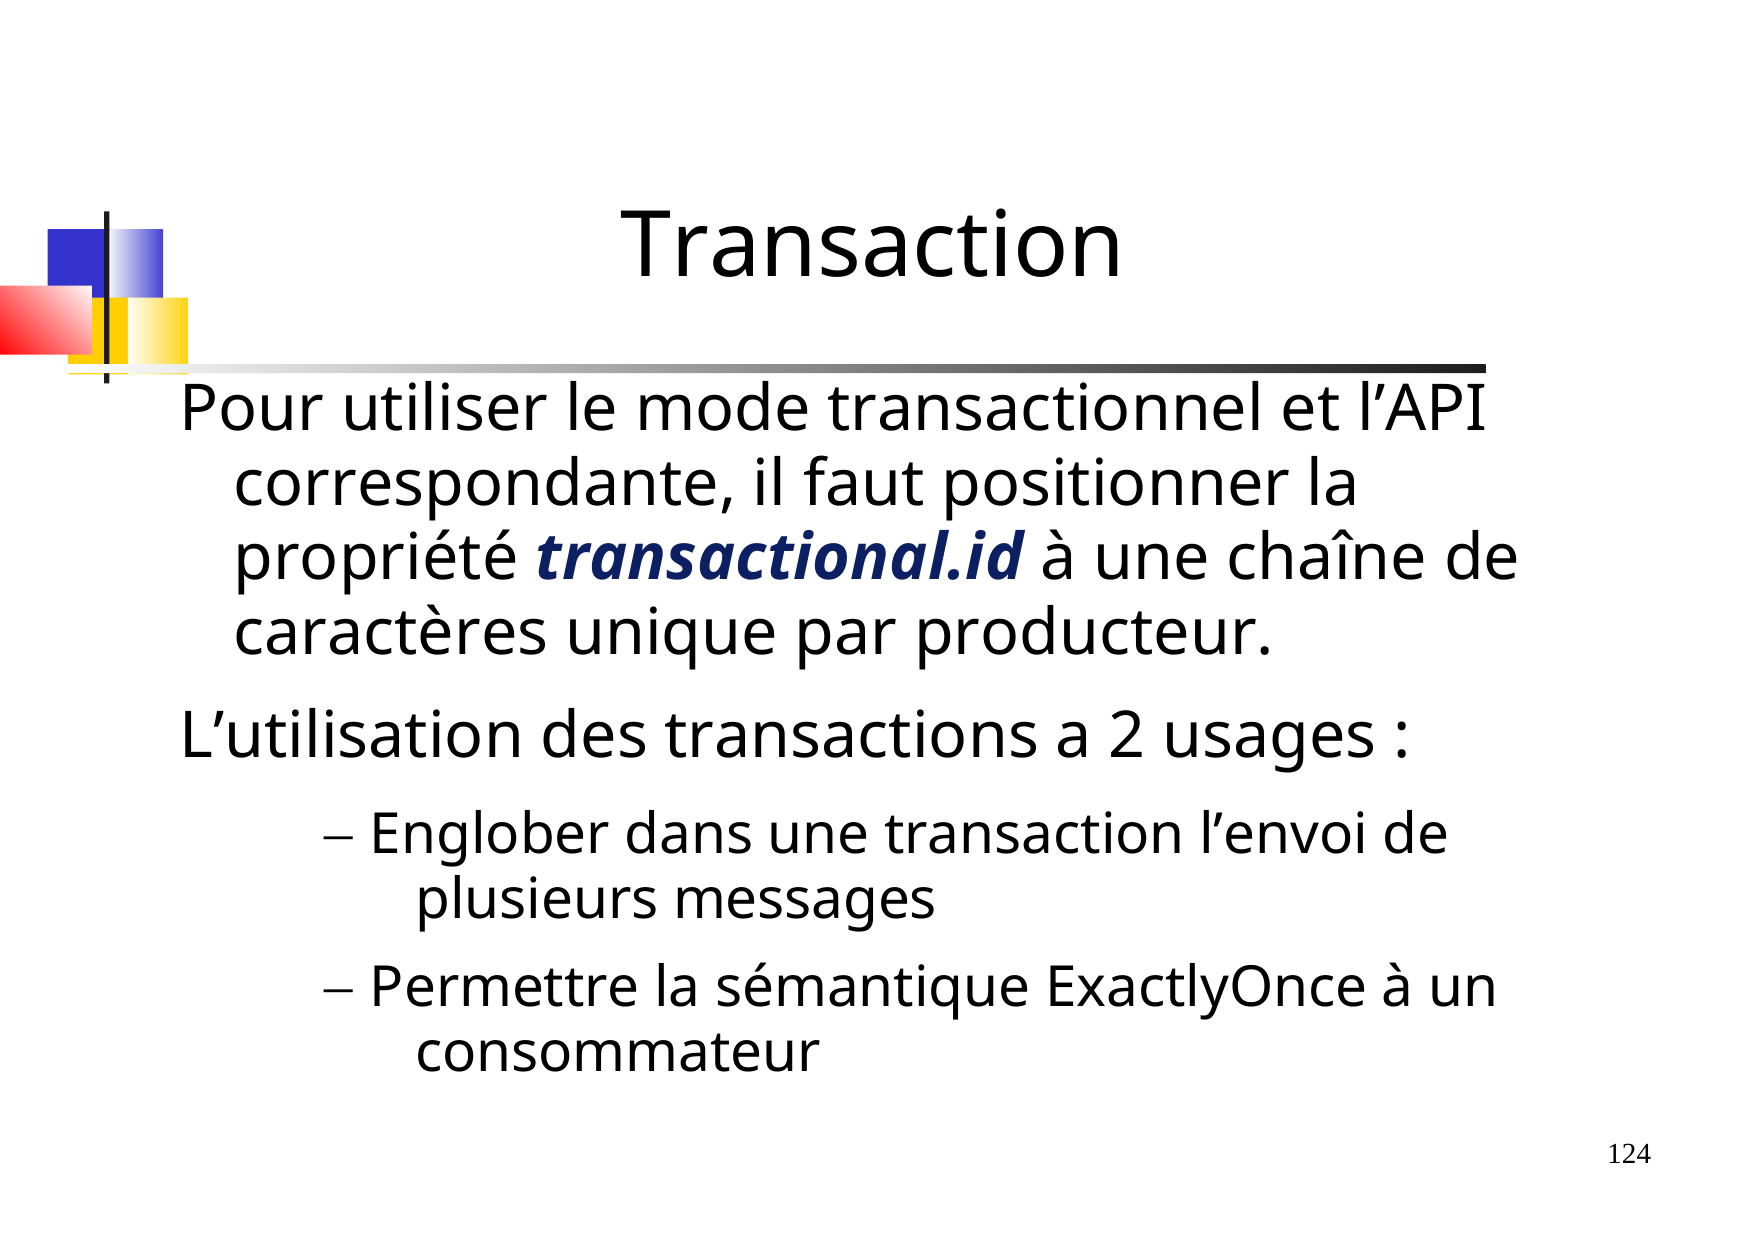

# Transaction
Pour utiliser le mode transactionnel et l’API correspondante, il faut positionner la propriété transactional.id à une chaîne de caractères unique par producteur.
L’utilisation des transactions a 2 usages :
Englober dans une transaction l’envoi de plusieurs messages
Permettre la sémantique ExactlyOnce à un consommateur